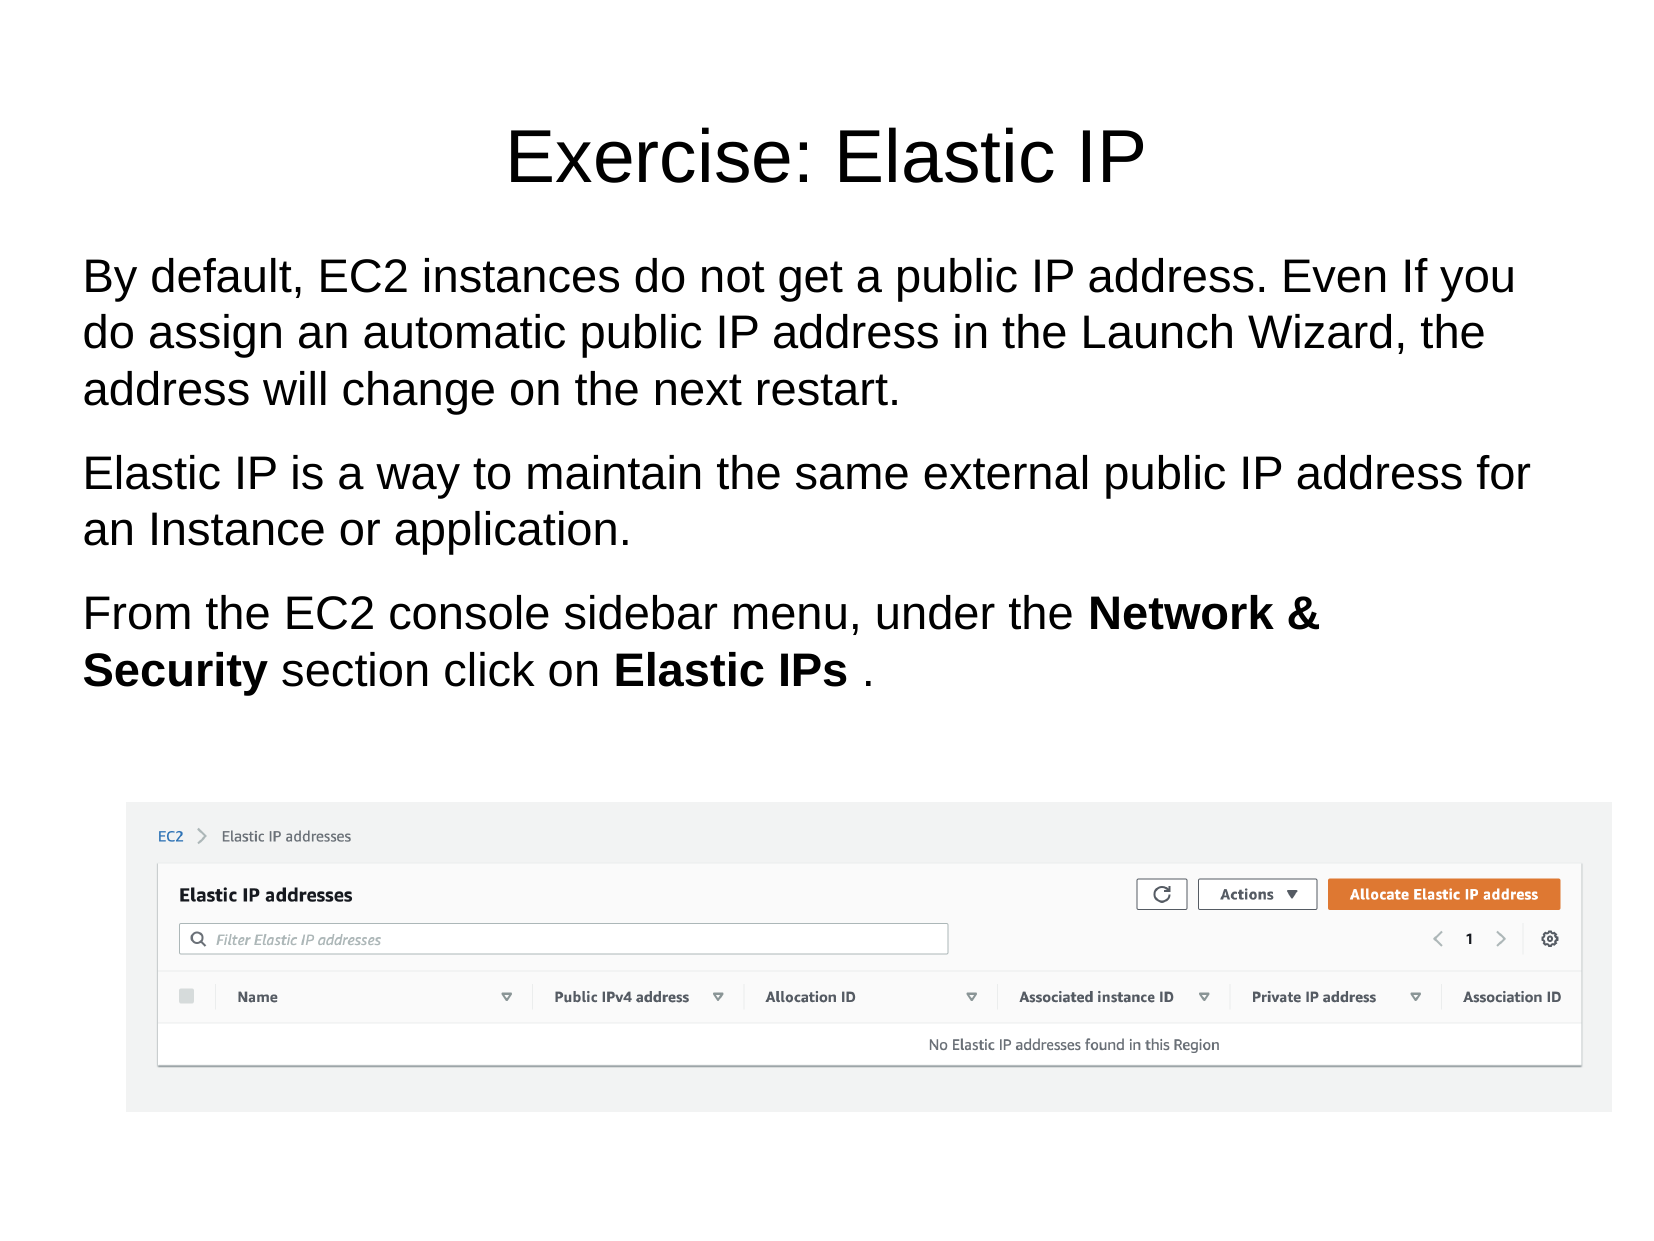

# Exercise: Elastic IP
By default, EC2 instances do not get a public IP address. Even If you do assign an automatic public IP address in the Launch Wizard, the address will change on the next restart.
Elastic IP is a way to maintain the same external public IP address for an Instance or application.
From the EC2 console sidebar menu, under the Network & Security section click on Elastic IPs .